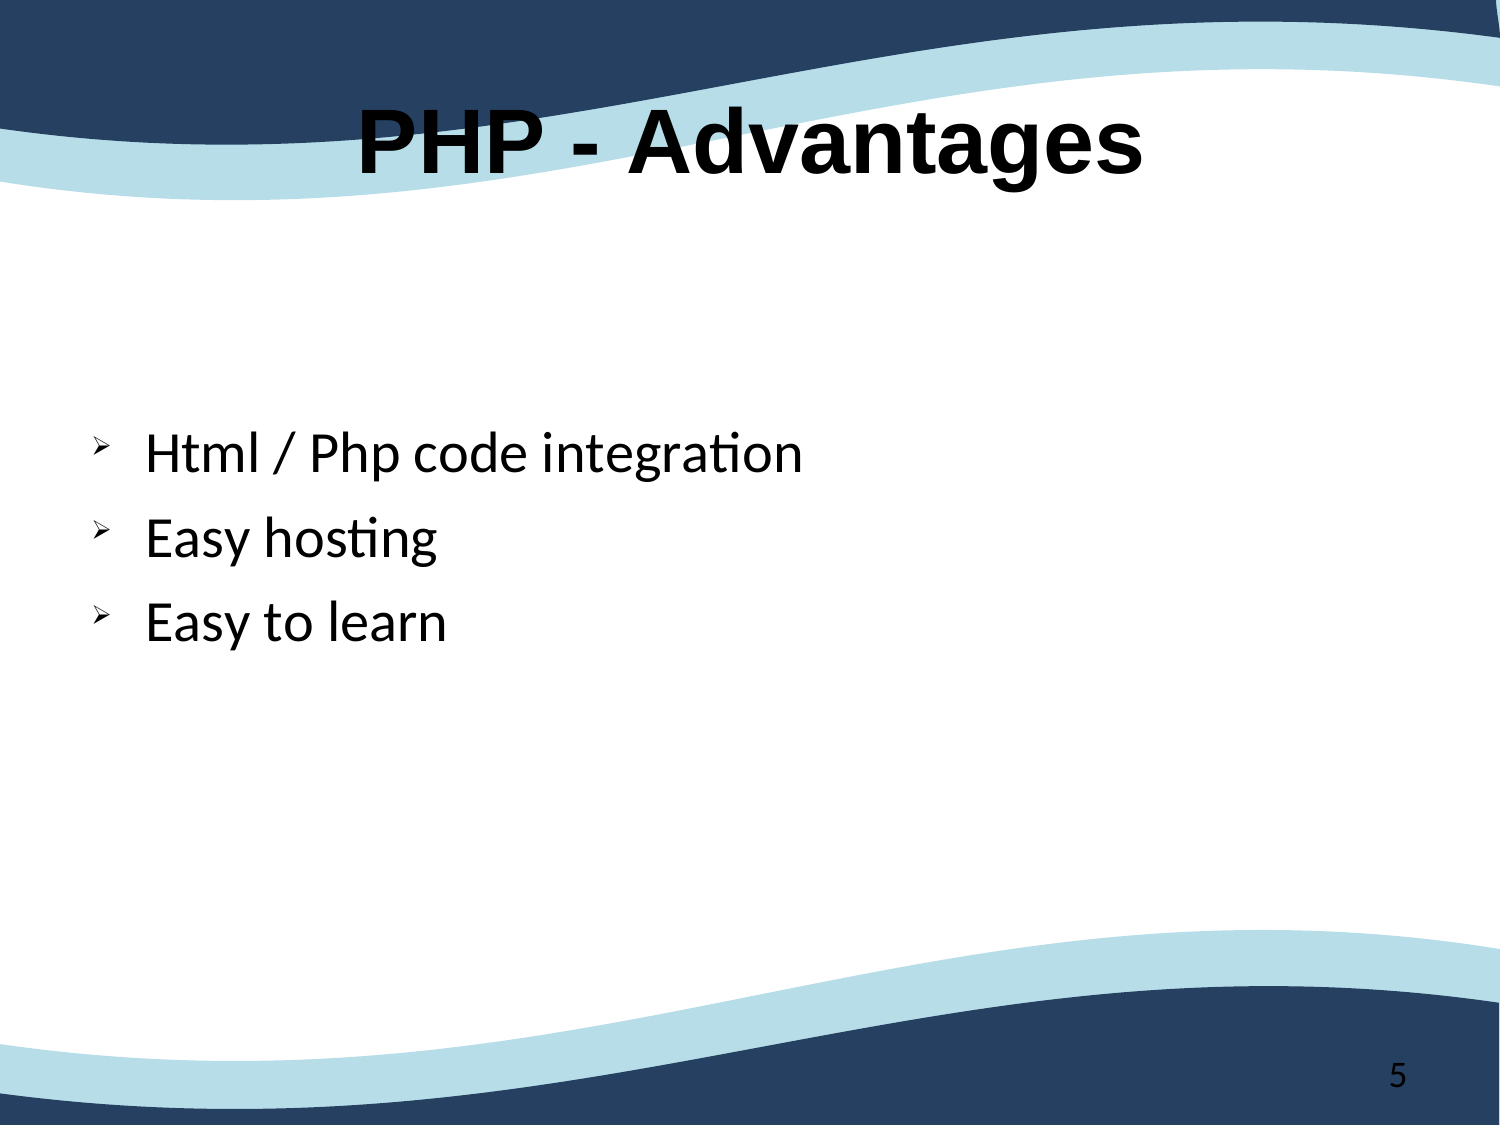

PHP - Advantages
Html / Php code integration
Easy hosting
Easy to learn
5